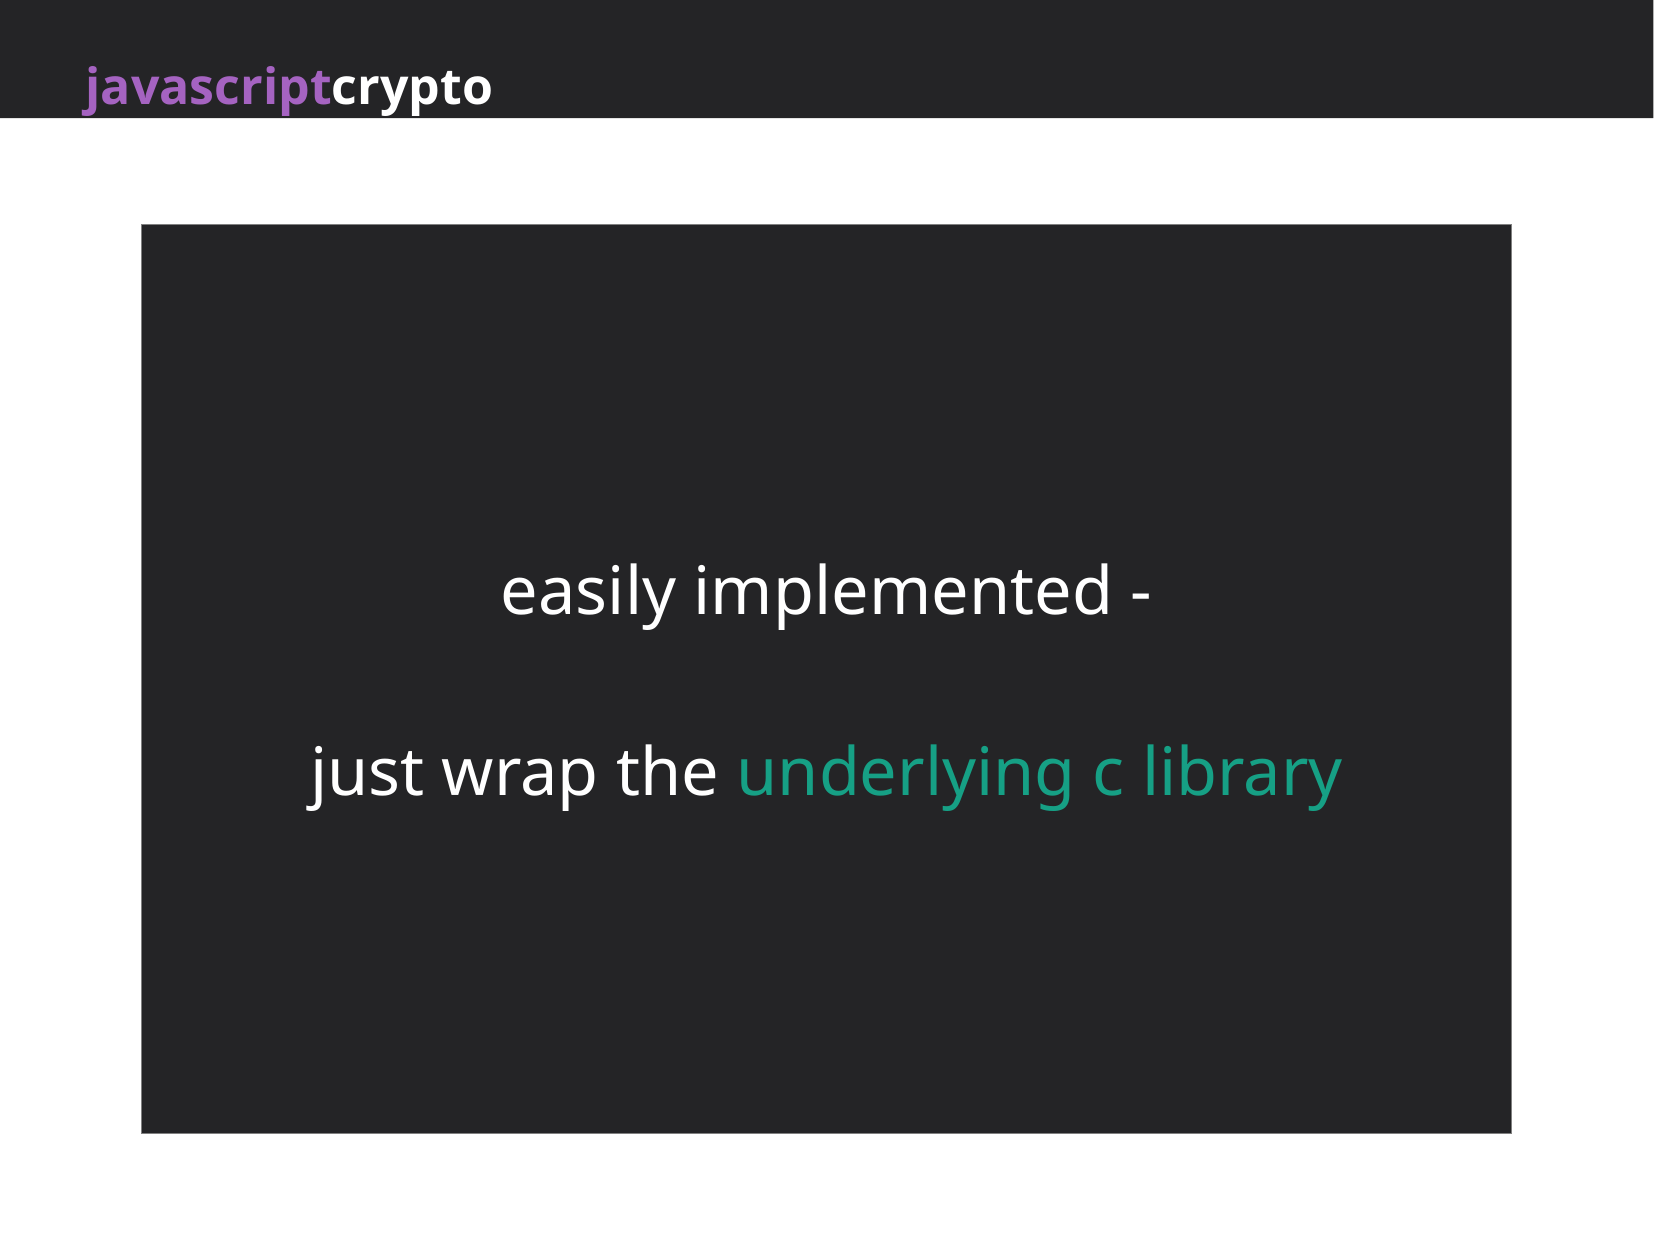

javascriptcrypto
easily implemented -
just wrap the underlying c library